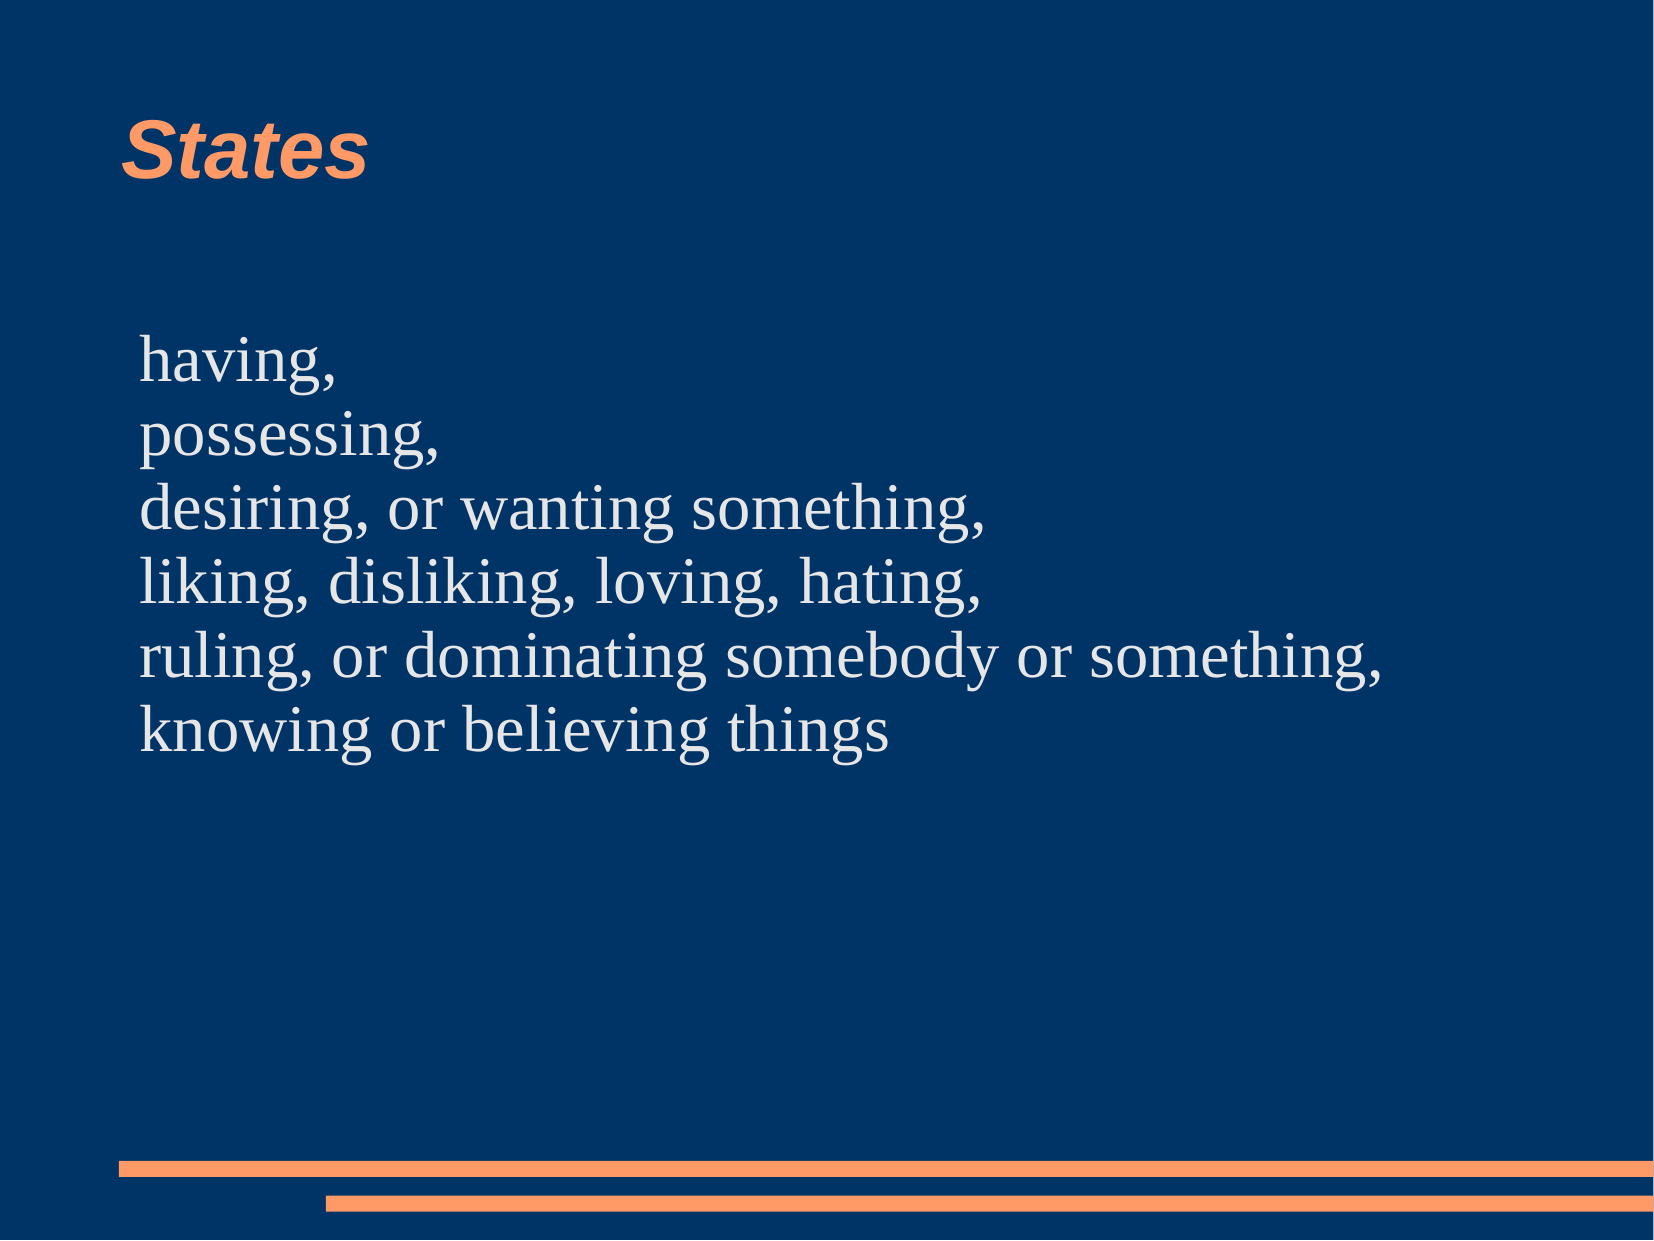

# States
having,
possessing,
desiring, or wanting something,
liking, disliking, loving, hating,
ruling, or dominating somebody or something,
knowing or believing things